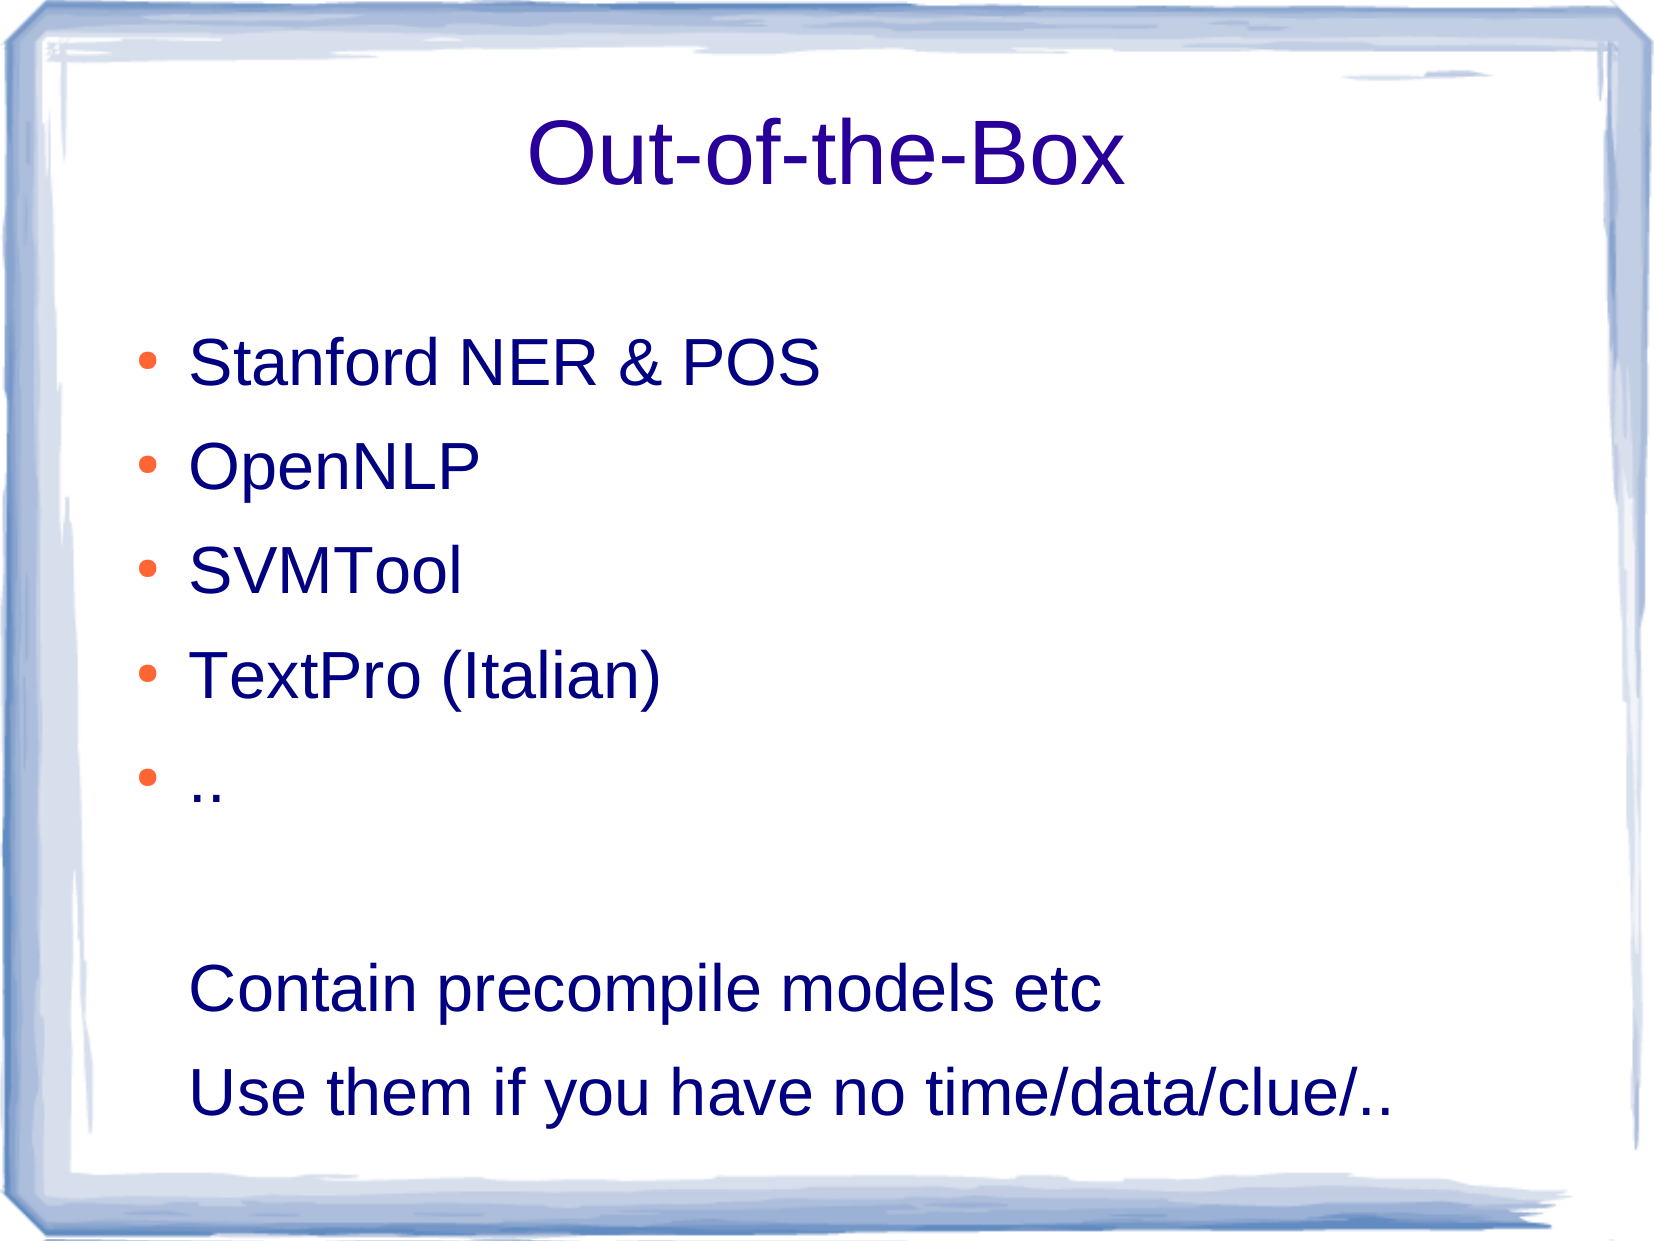

# Out-of-the-Box
Stanford NER & POS
OpenNLP
SVMTool
TextPro (Italian)
..
Contain precompile models etc
Use them if you have no time/data/clue/..